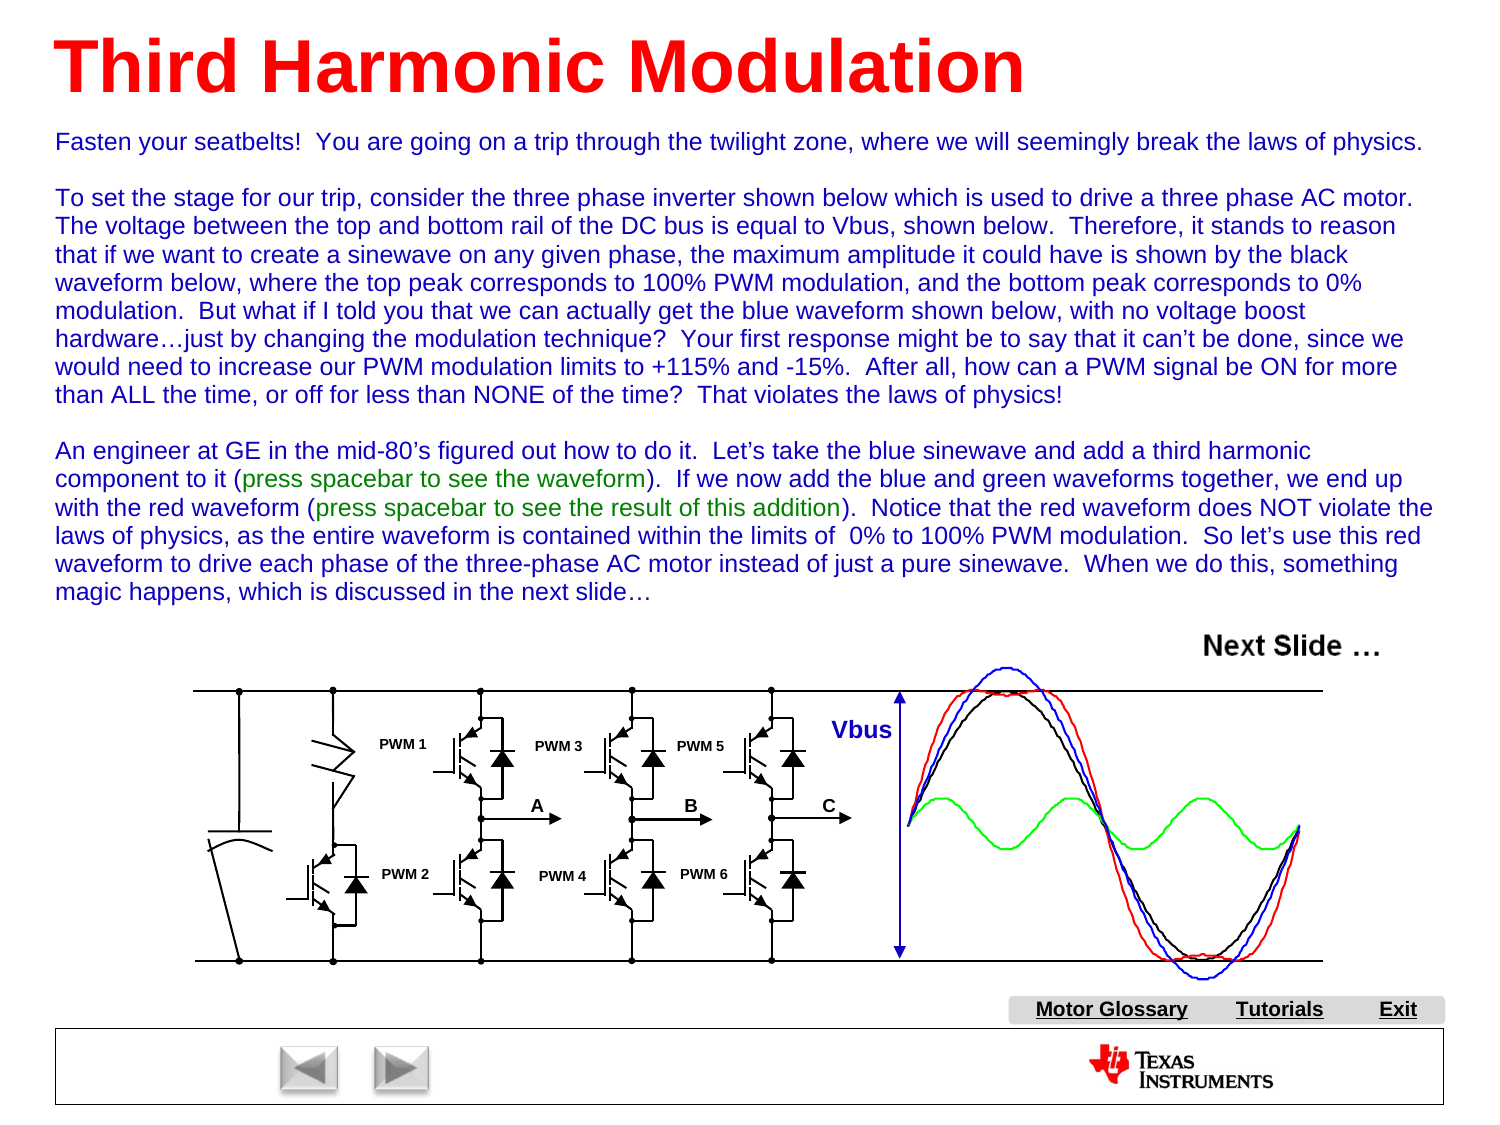

# Third Harmonic Modulation
Fasten your seatbelts! You are going on a trip through the twilight zone, where we will seemingly break the laws of physics.
To set the stage for our trip, consider the three phase inverter shown below which is used to drive a three phase AC motor. The voltage between the top and bottom rail of the DC bus is equal to Vbus, shown below. Therefore, it stands to reason that if we want to create a sinewave on any given phase, the maximum amplitude it could have is shown by the black waveform below, where the top peak corresponds to 100% PWM modulation, and the bottom peak corresponds to 0% modulation. But what if I told you that we can actually get the blue waveform shown below, with no voltage boost hardware…just by changing the modulation technique? Your first response might be to say that it can’t be done, since we would need to increase our PWM modulation limits to +115% and -15%. After all, how can a PWM signal be ON for more than ALL the time, or off for less than NONE of the time? That violates the laws of physics!
An engineer at GE in the mid-80’s figured out how to do it. Let’s take the blue sinewave and add a third harmonic component to it (press spacebar to see the waveform). If we now add the blue and green waveforms together, we end up with the red waveform (press spacebar to see the result of this addition). Notice that the red waveform does NOT violate the laws of physics, as the entire waveform is contained within the limits of 0% to 100% PWM modulation. So let’s use this red waveform to drive each phase of the three-phase AC motor instead of just a pure sinewave. When we do this, something magic happens, which is discussed in the next slide…
Vbus
PWM 1
PWM 3
PWM 5
A
B
C
PWM 2
PWM 6
PWM 4